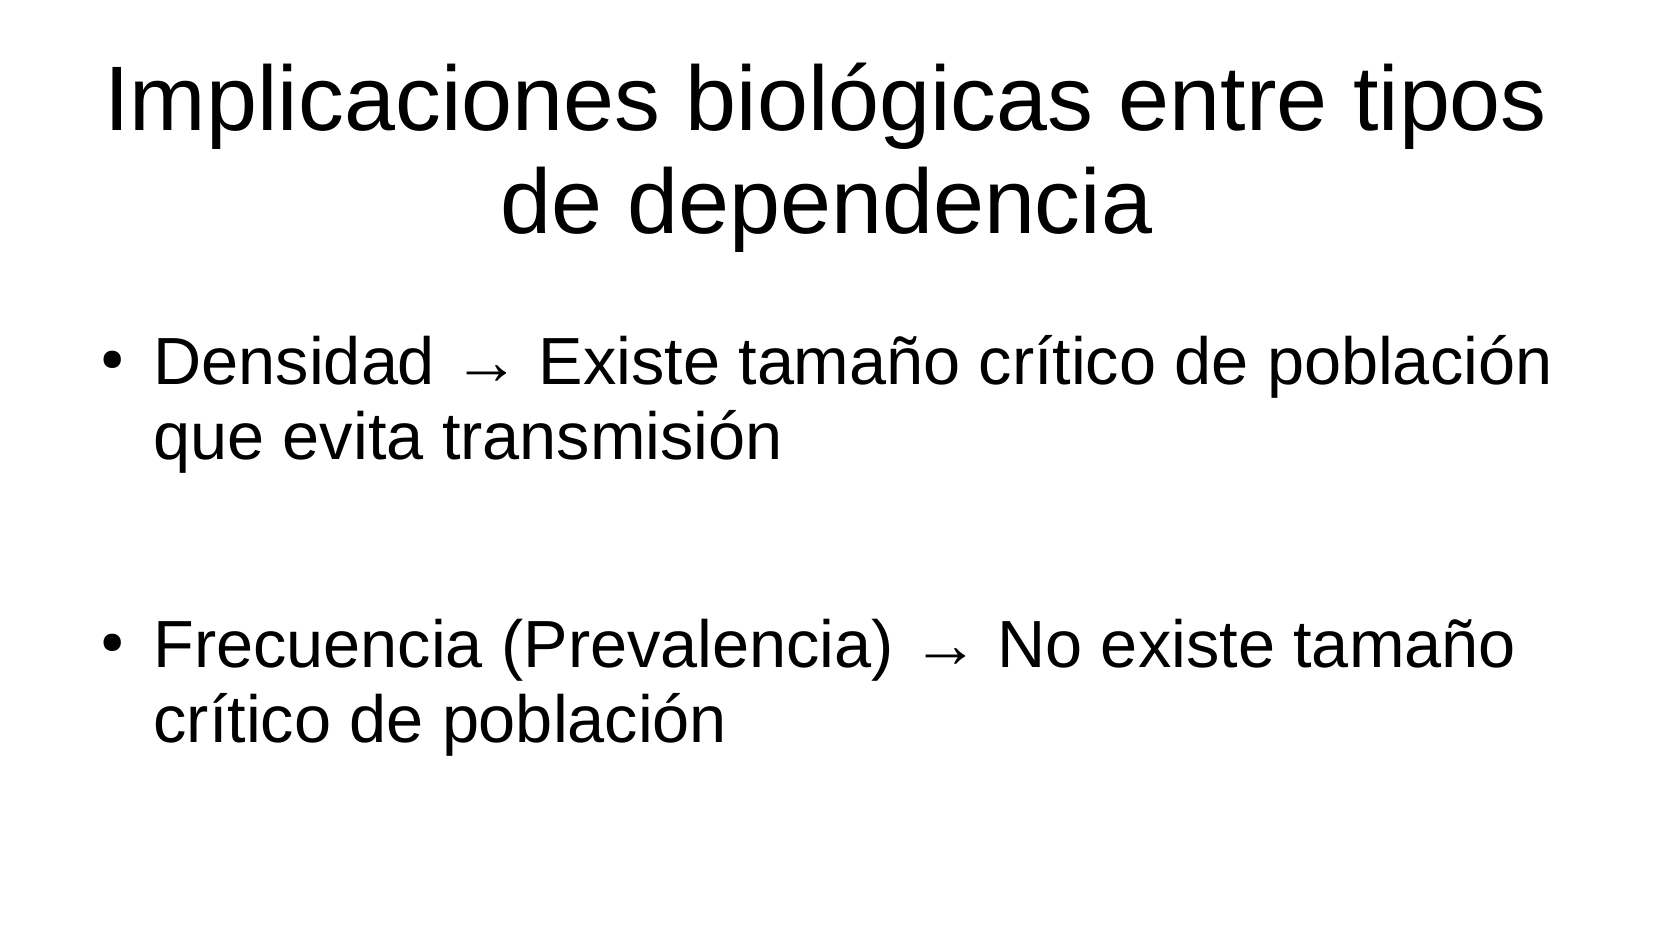

# Implicaciones biológicas entre tipos de dependencia
Densidad → Existe tamaño crítico de población que evita transmisión
Frecuencia (Prevalencia) → No existe tamaño crítico de población